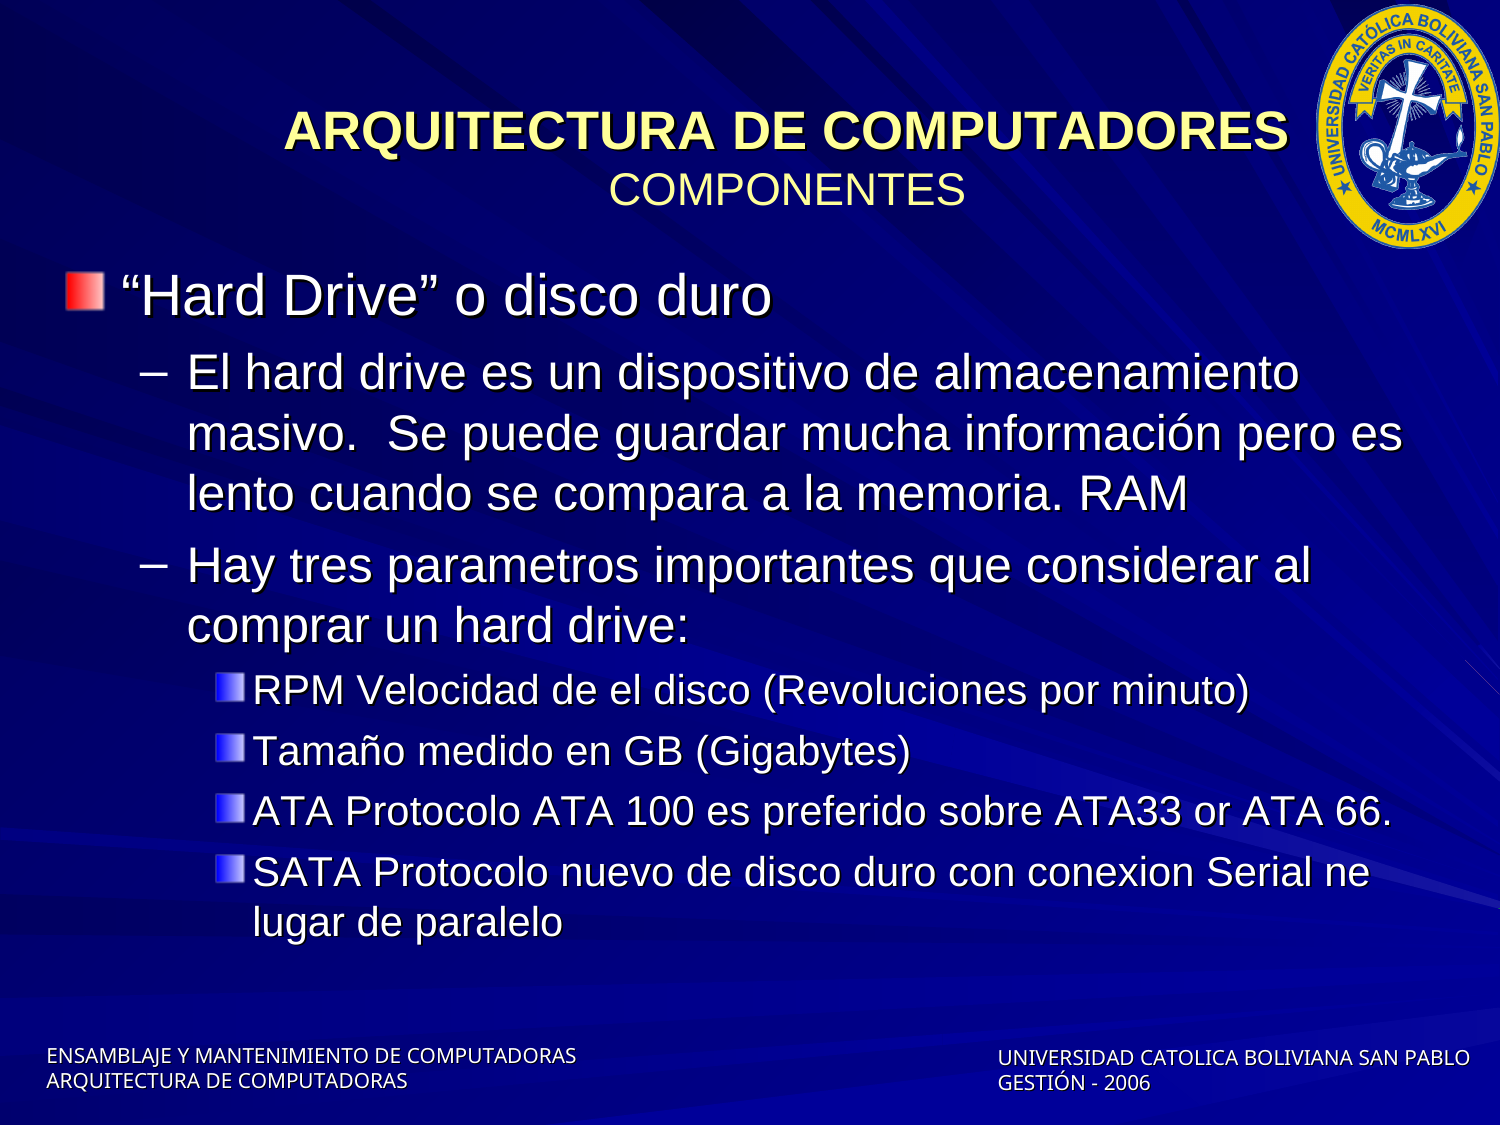

ARQUITECTURA DE COMPUTADORES
COMPONENTES
# “Hard Drive” o disco duro
El hard drive es un dispositivo de almacenamiento masivo. Se puede guardar mucha información pero es lento cuando se compara a la memoria. RAM
Hay tres parametros importantes que considerar al comprar un hard drive:
RPM Velocidad de el disco (Revoluciones por minuto)
Tamaño medido en GB (Gigabytes)
ATA Protocolo ATA 100 es preferido sobre ATA33 or ATA 66.
SATA Protocolo nuevo de disco duro con conexion Serial ne lugar de paralelo